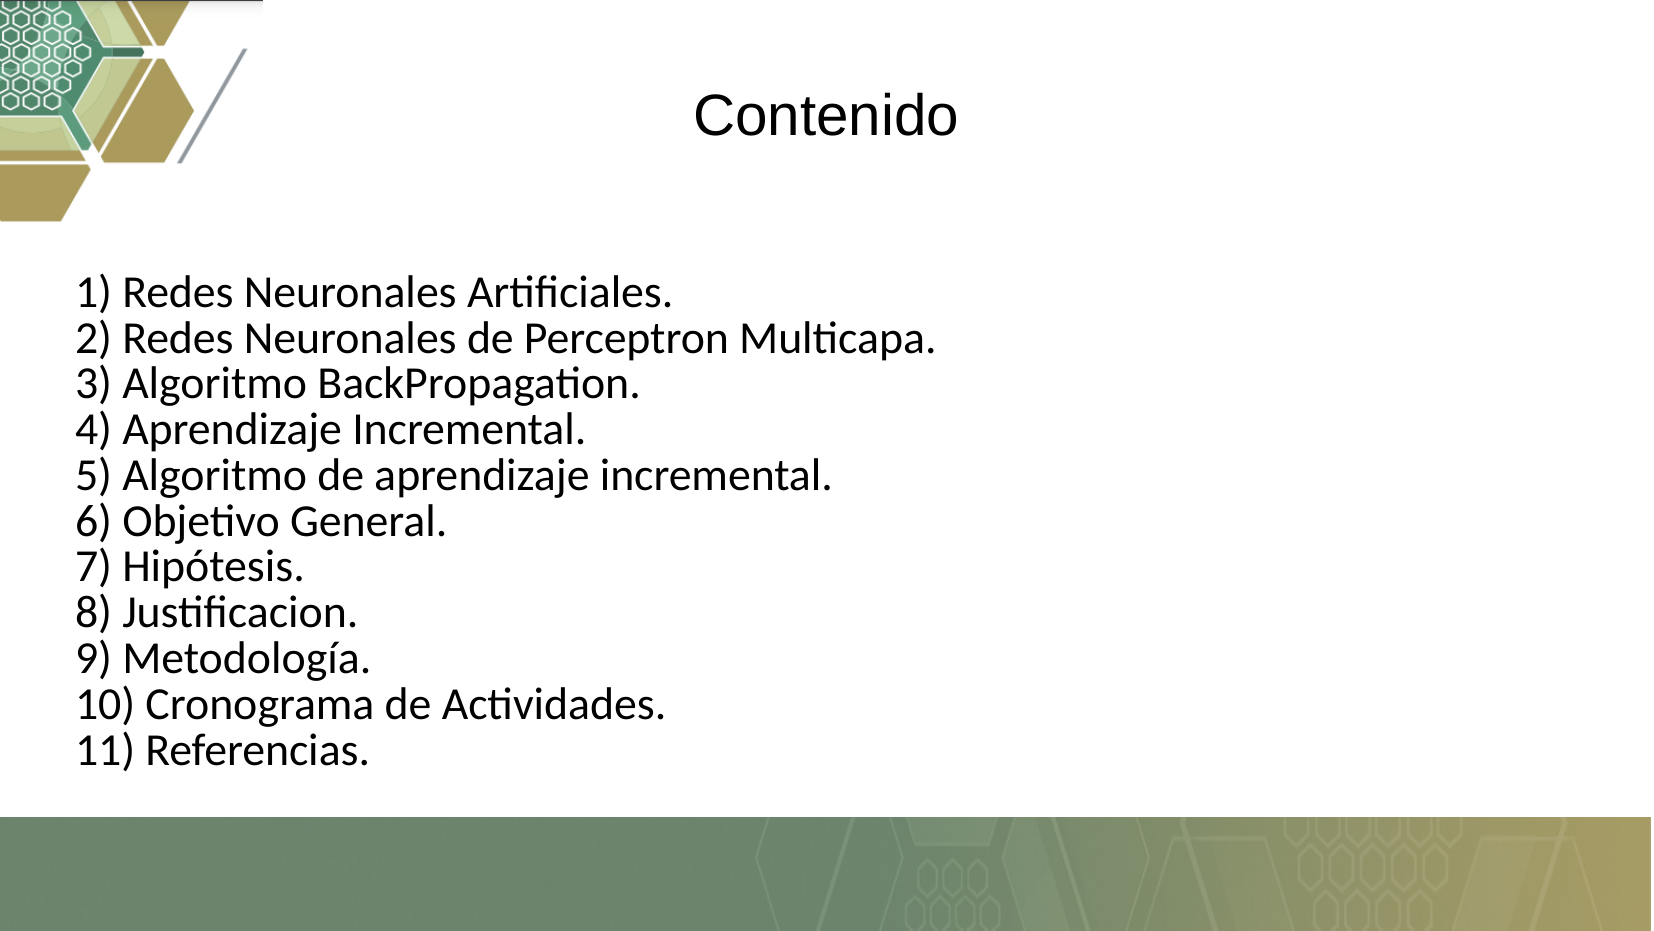

Contenido
# Redes Neuronales Artificiales.
 Redes Neuronales de Perceptron Multicapa.
 Algoritmo BackPropagation.
 Aprendizaje Incremental.
 Algoritmo de aprendizaje incremental.
 Objetivo General.
 Hipótesis.
 Justificacion.
 Metodología.
 Cronograma de Actividades.
 Referencias.